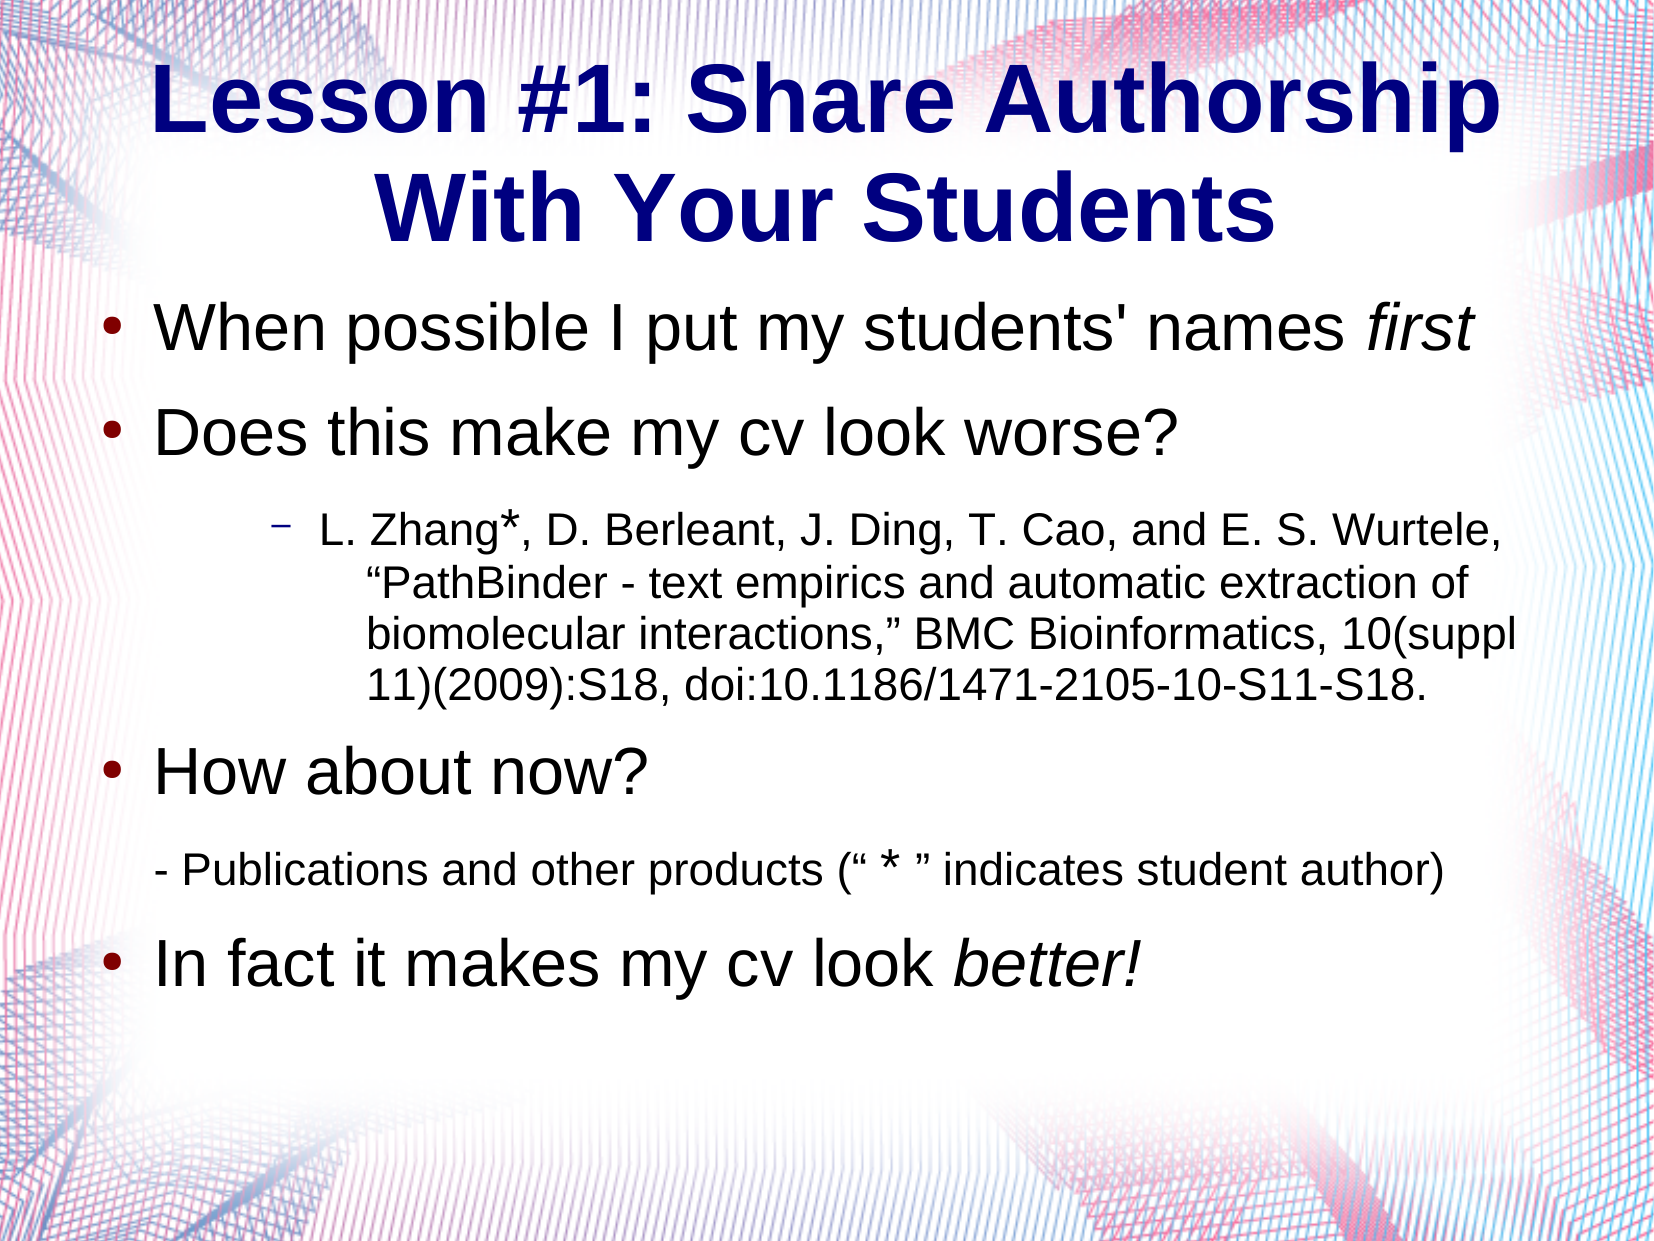

# Lesson #1: Share Authorship With Your Students
When possible I put my students' names first
Does this make my cv look worse?
L. Zhang*, D. Berleant, J. Ding, T. Cao, and E. S. Wurtele, “PathBinder - text empirics and automatic extraction of biomolecular interactions,” BMC Bioinformatics, 10(suppl 11)(2009):S18, doi:10.1186/1471-2105-10-S11-S18.
How about now?
- Publications and other products (“ * ” indicates student author)
In fact it makes my cv look better!